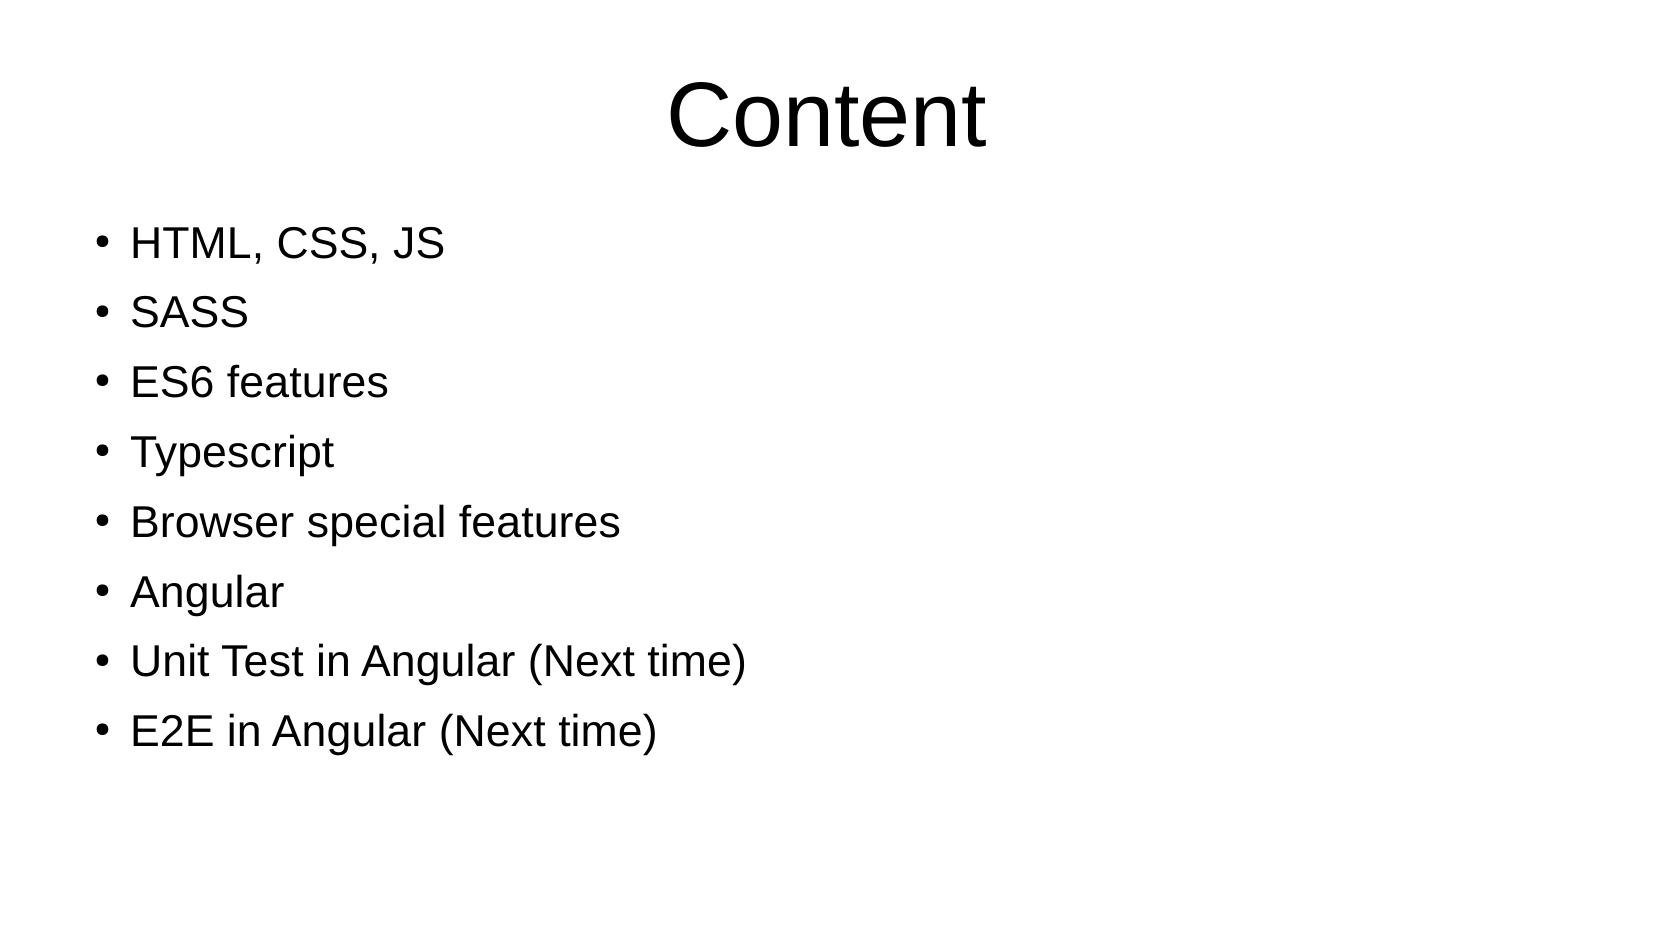

# Content
HTML, CSS, JS
SASS
ES6 features
Typescript
Browser special features
Angular
Unit Test in Angular (Next time)
E2E in Angular (Next time)